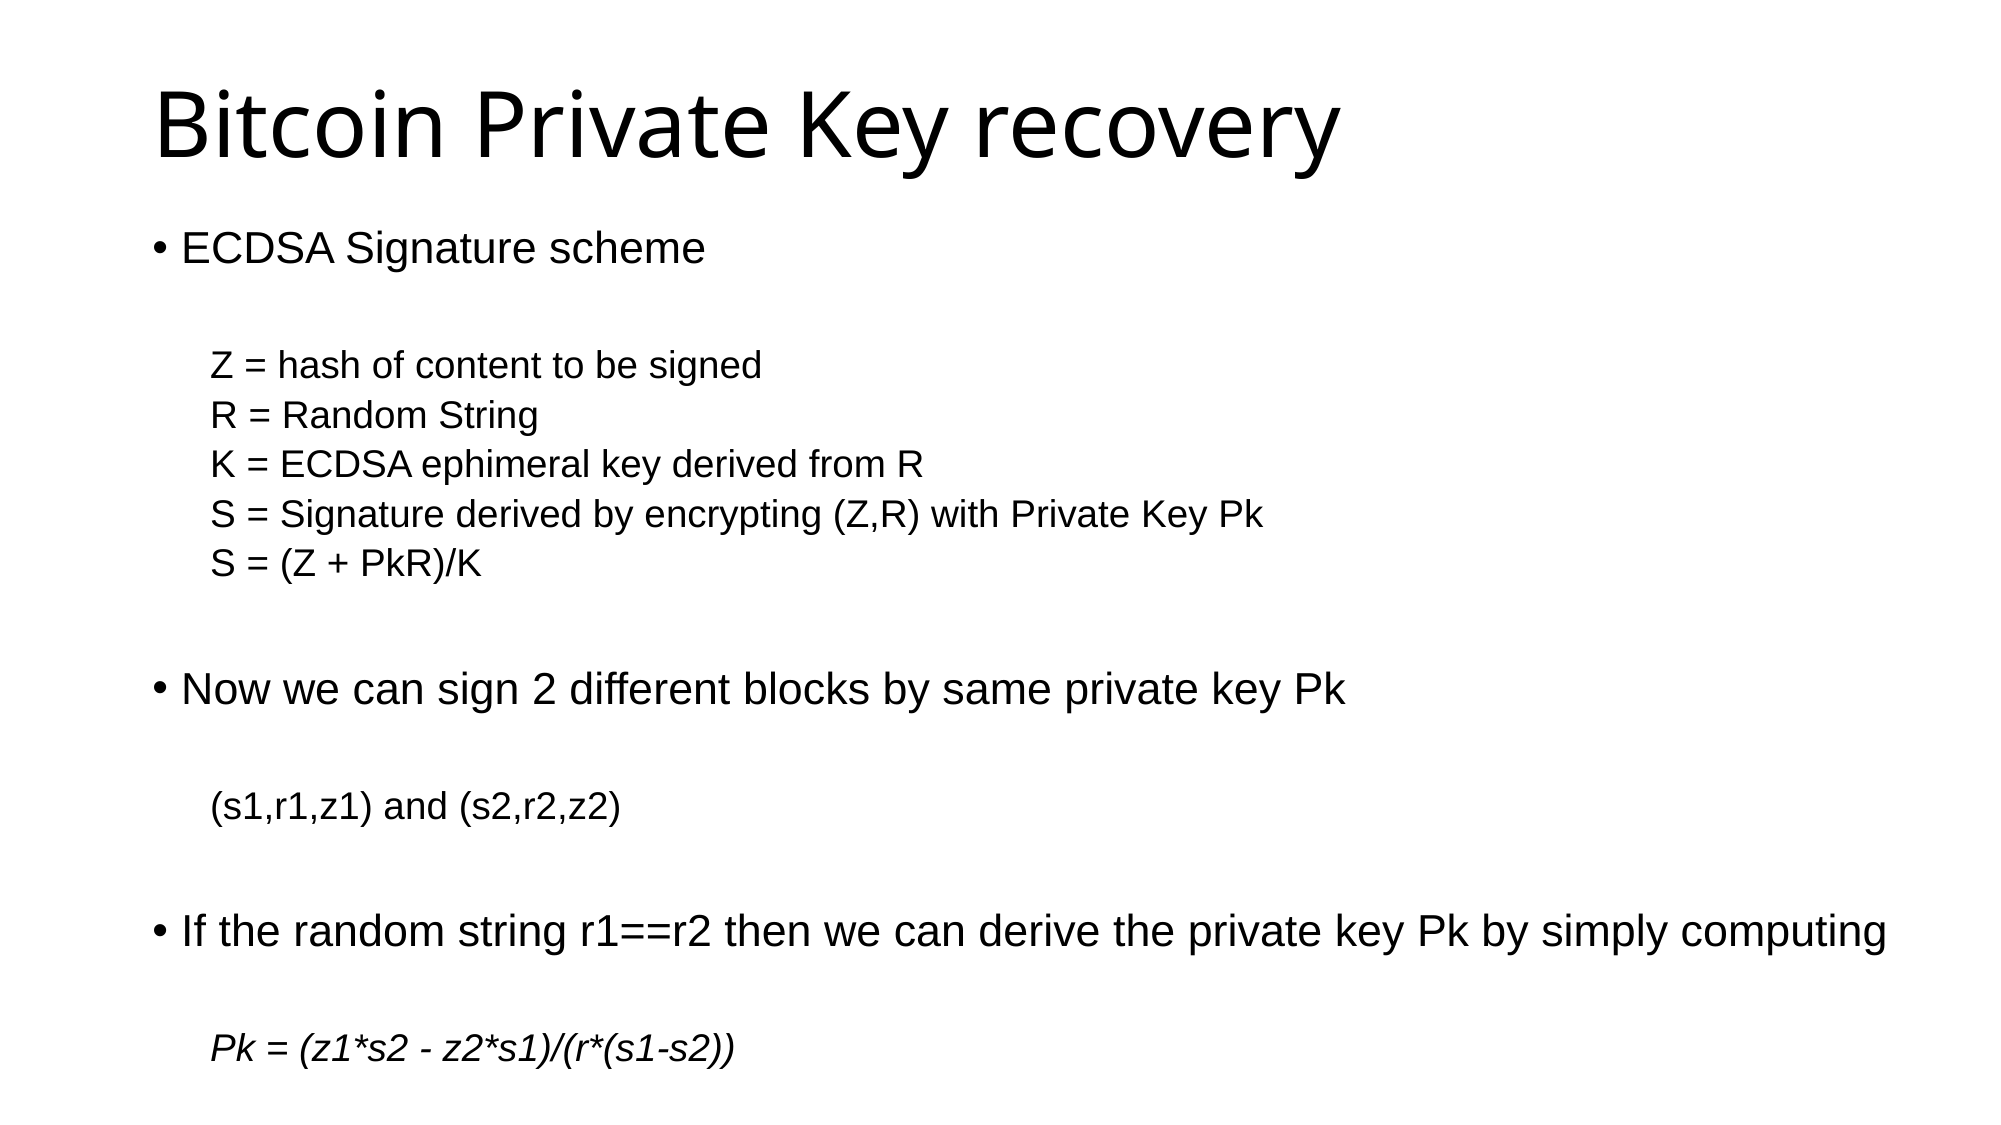

# Bitcoin Private Key recovery
ECDSA Signature scheme
Z = hash of content to be signed
R = Random String
K = ECDSA ephimeral key derived from R
S = Signature derived by encrypting (Z,R) with Private Key Pk
S = (Z + PkR)/K
Now we can sign 2 different blocks by same private key Pk
(s1,r1,z1) and (s2,r2,z2)
If the random string r1==r2 then we can derive the private key Pk by simply computing
Pk = (z1*s2 - z2*s1)/(r*(s1-s2))